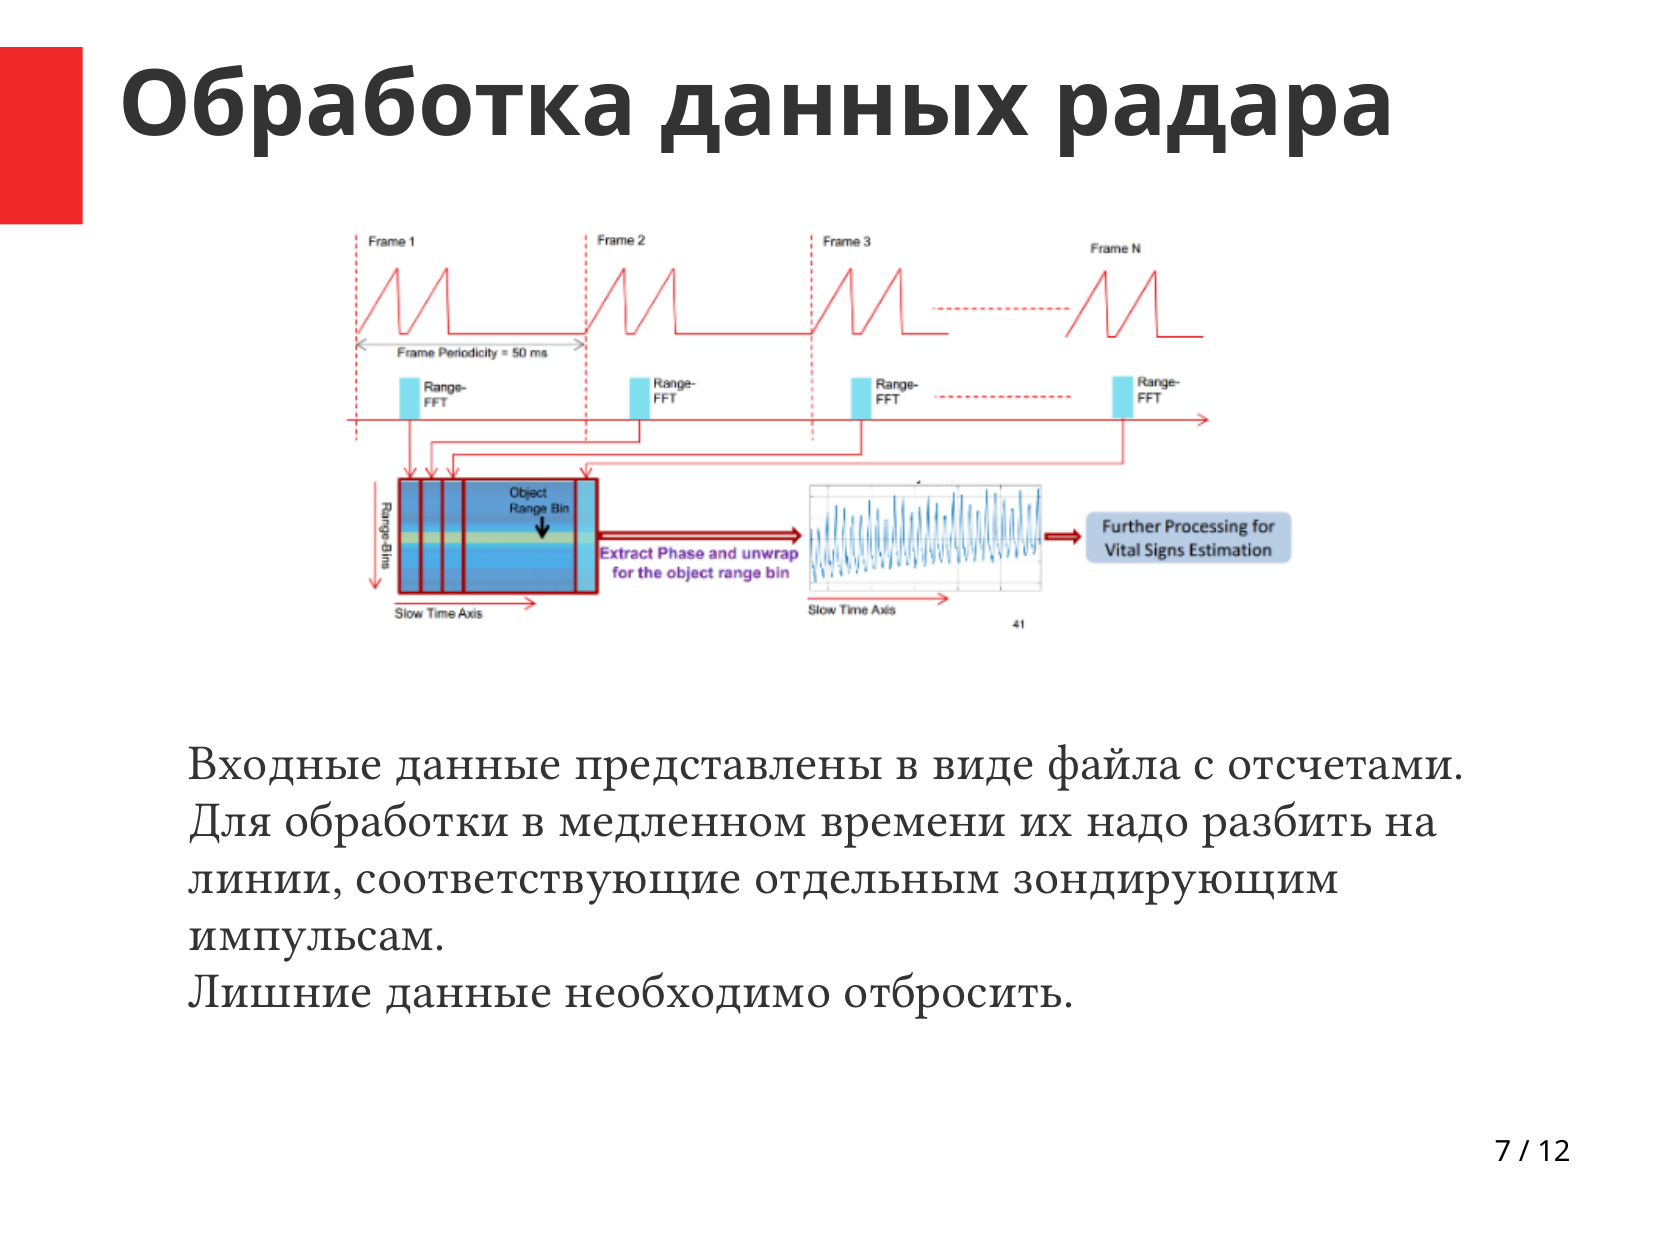

# Обработка данных радара
Входные данные представлены в виде файла с отсчетами. Для обработки в медленном времени их надо разбить на линии, соответствующие отдельным зондирующим импульсам.
Лишние данные необходимо отбросить.
7